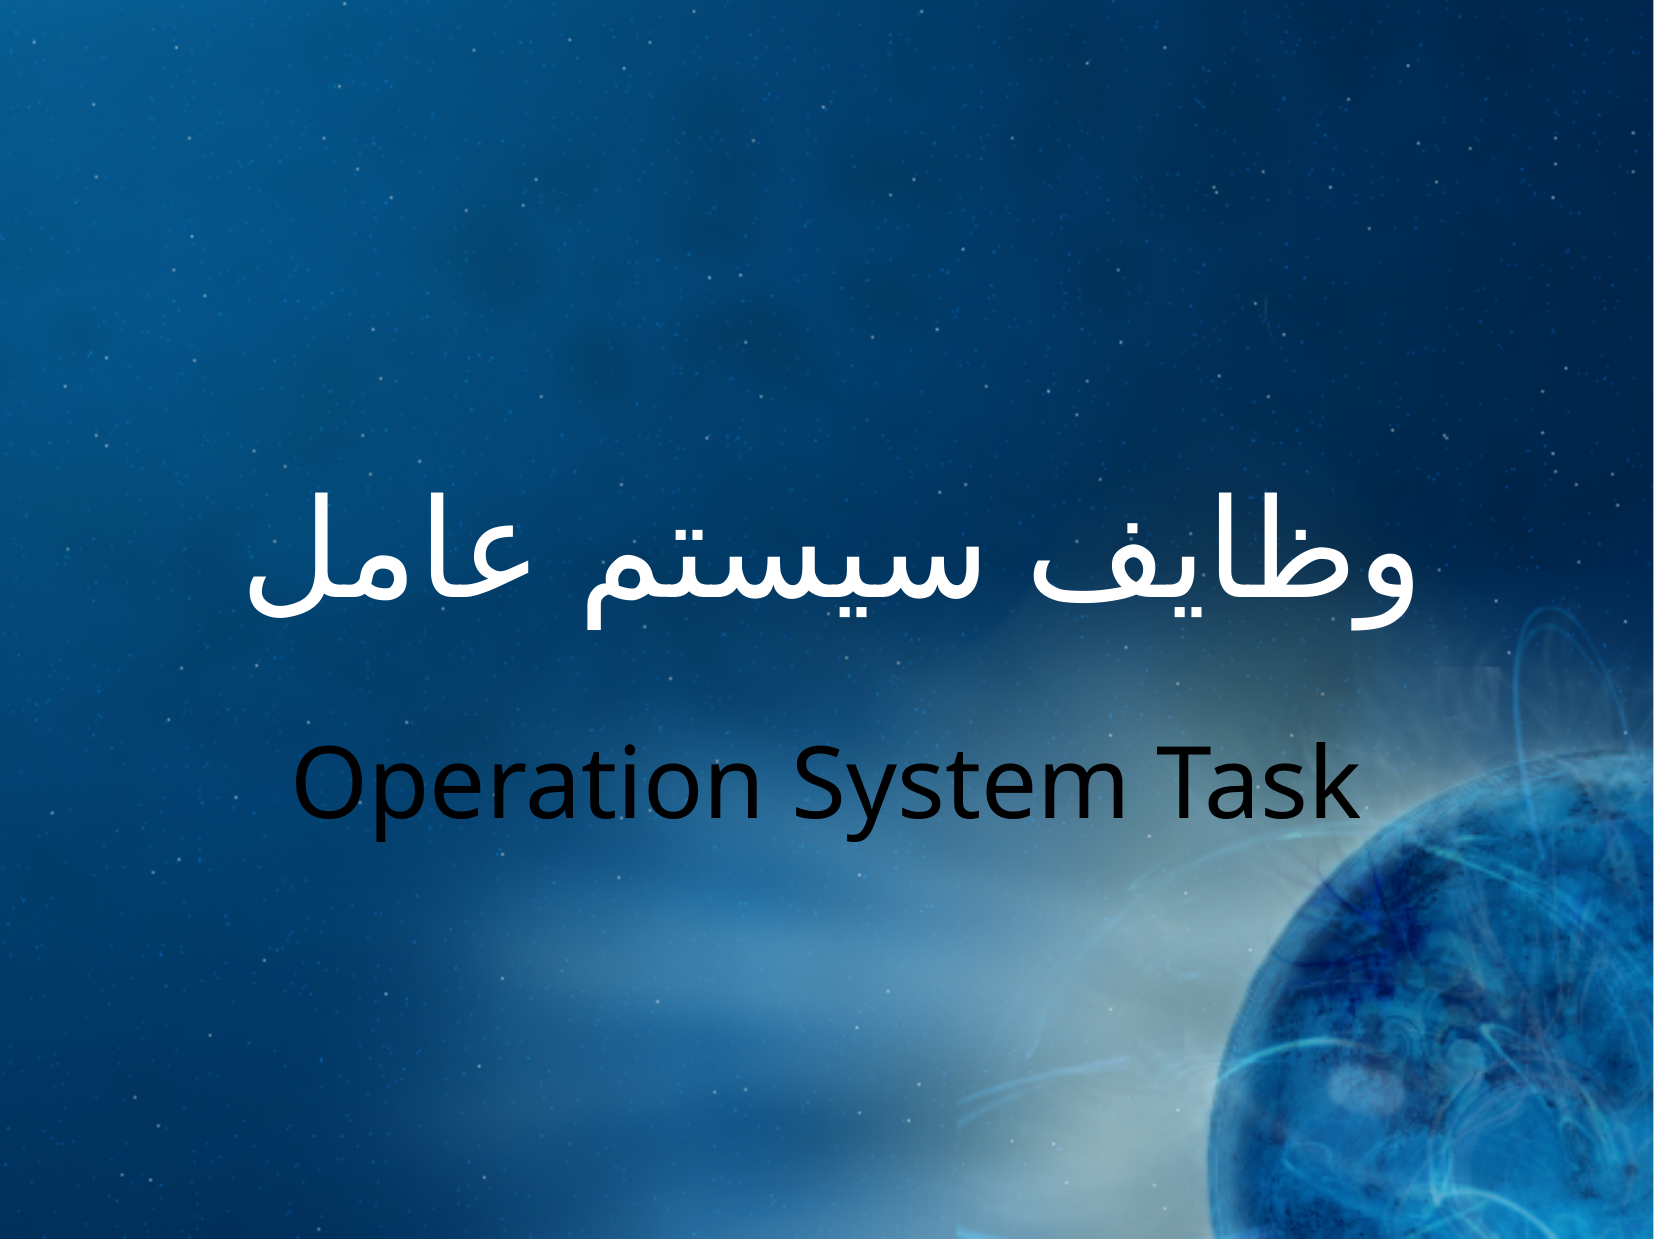

# وظایف سیستم عامل
Operation System Task